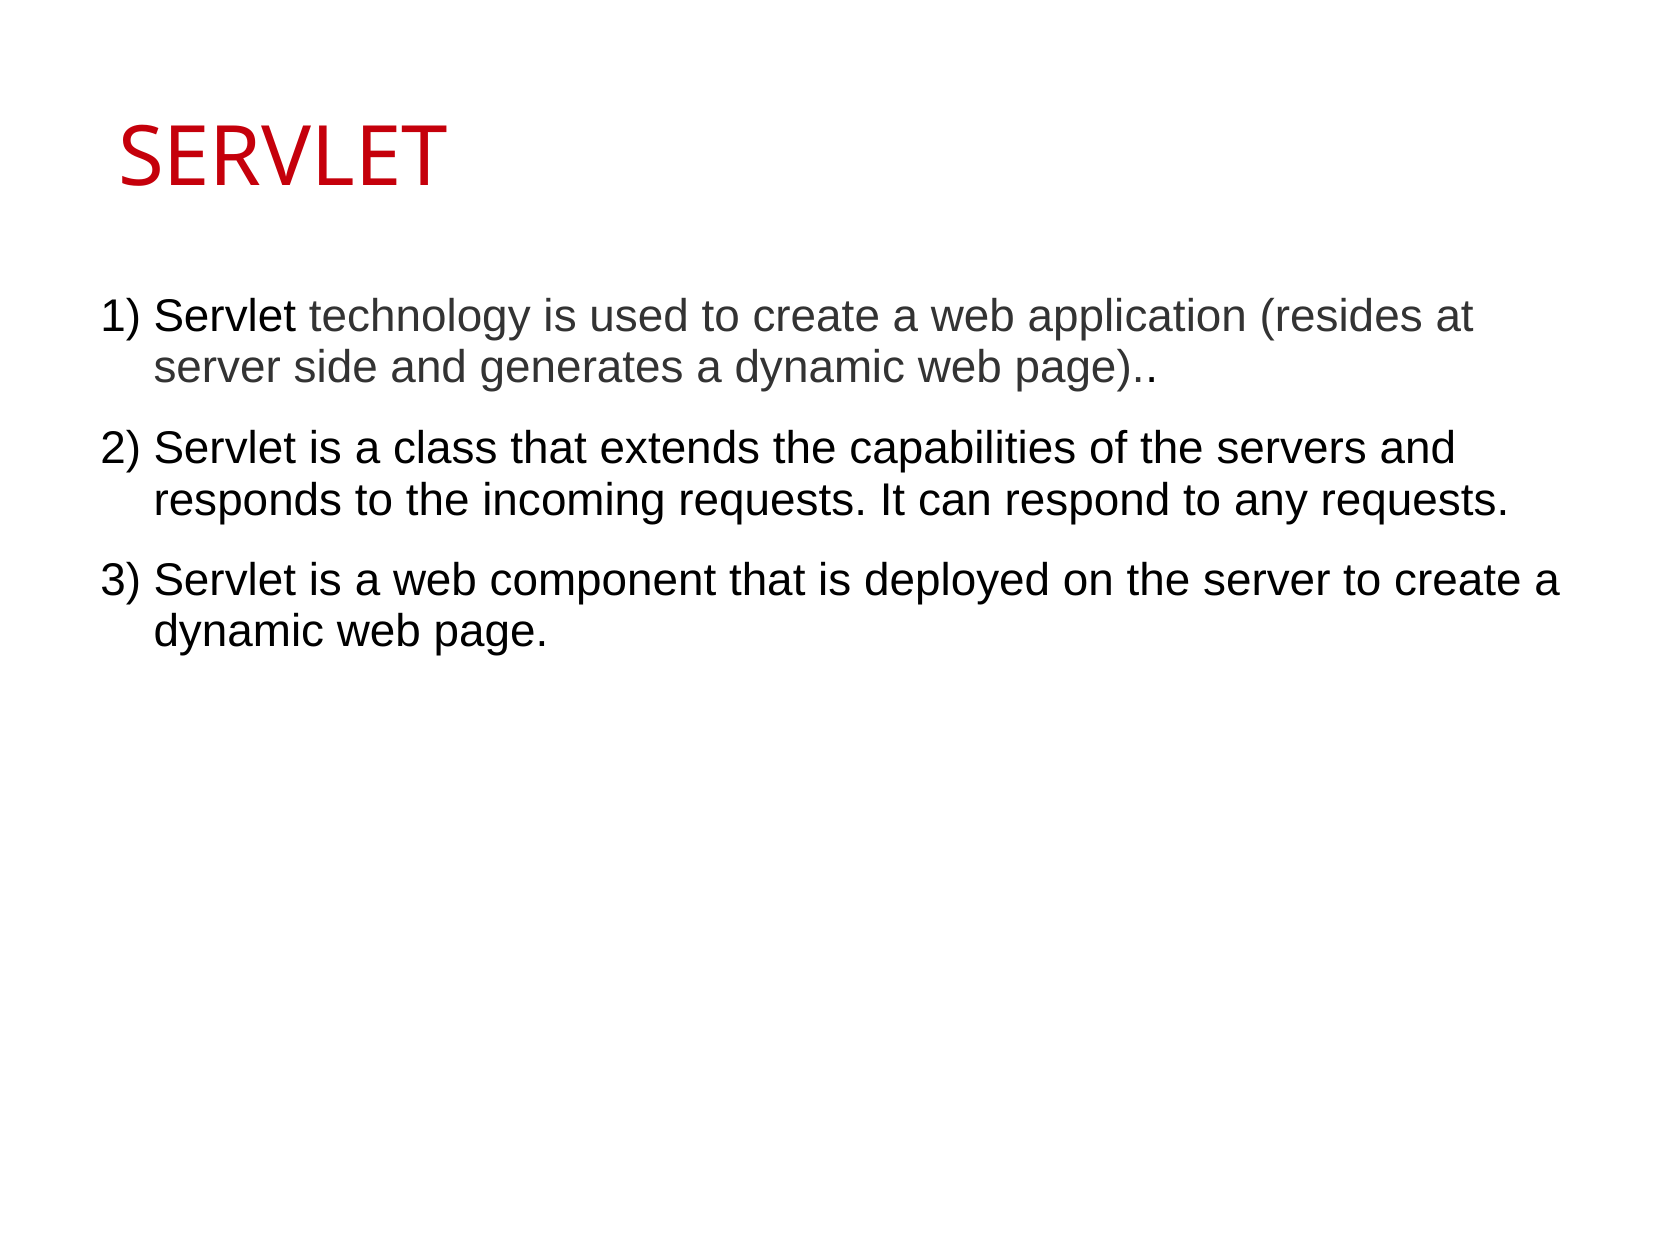

# SERVLET
Servlet technology is used to create a web application (resides at server side and generates a dynamic web page)..
Servlet is a class that extends the capabilities of the servers and responds to the incoming requests. It can respond to any requests.
Servlet is a web component that is deployed on the server to create a dynamic web page.